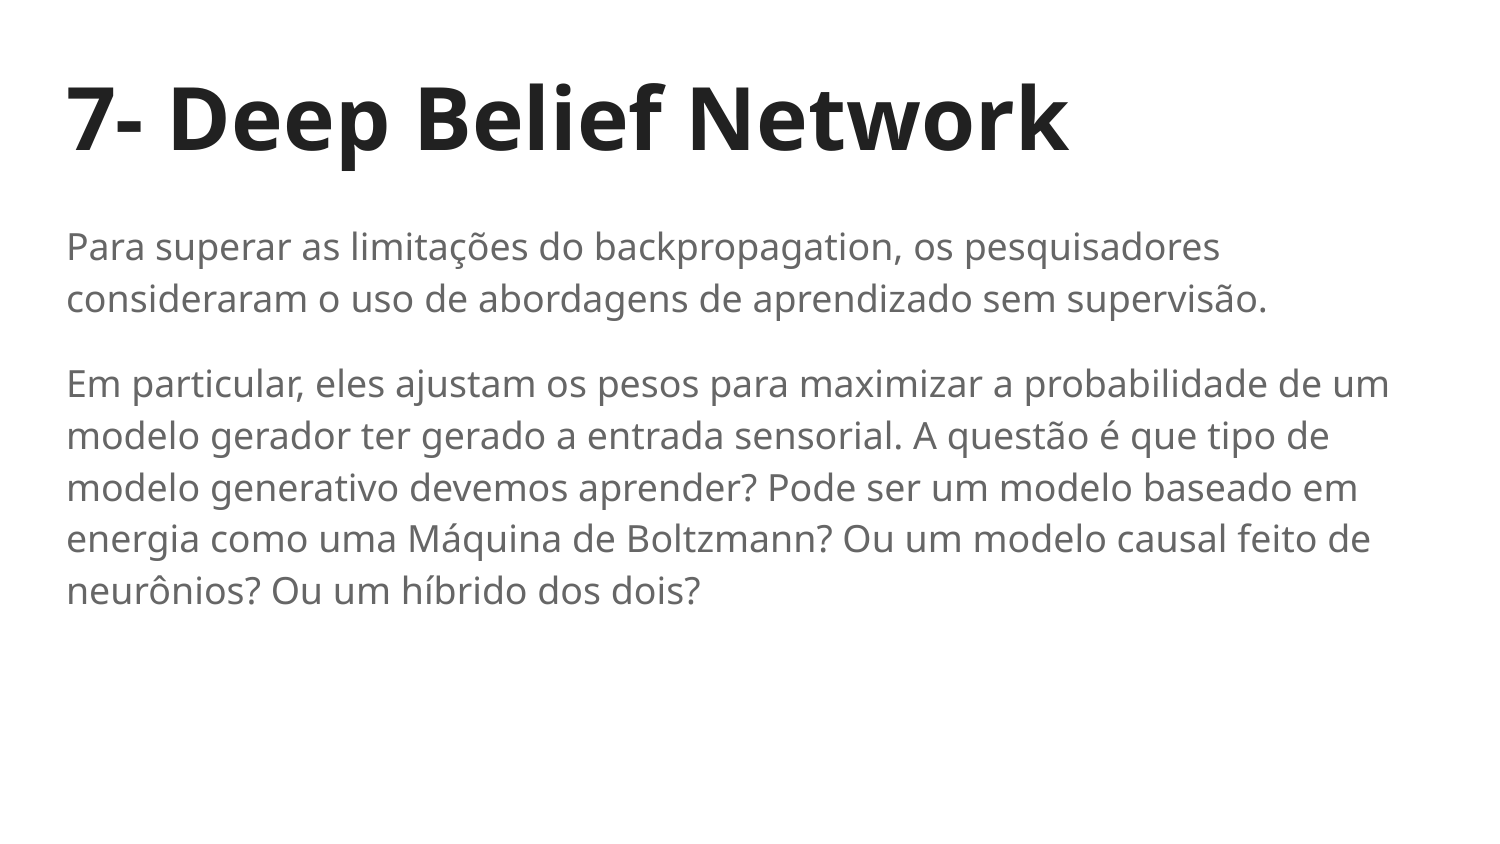

# 7- Deep Belief Network
Para superar as limitações do backpropagation, os pesquisadores consideraram o uso de abordagens de aprendizado sem supervisão.
Em particular, eles ajustam os pesos para maximizar a probabilidade de um modelo gerador ter gerado a entrada sensorial. A questão é que tipo de modelo generativo devemos aprender? Pode ser um modelo baseado em energia como uma Máquina de Boltzmann? Ou um modelo causal feito de neurônios? Ou um híbrido dos dois?